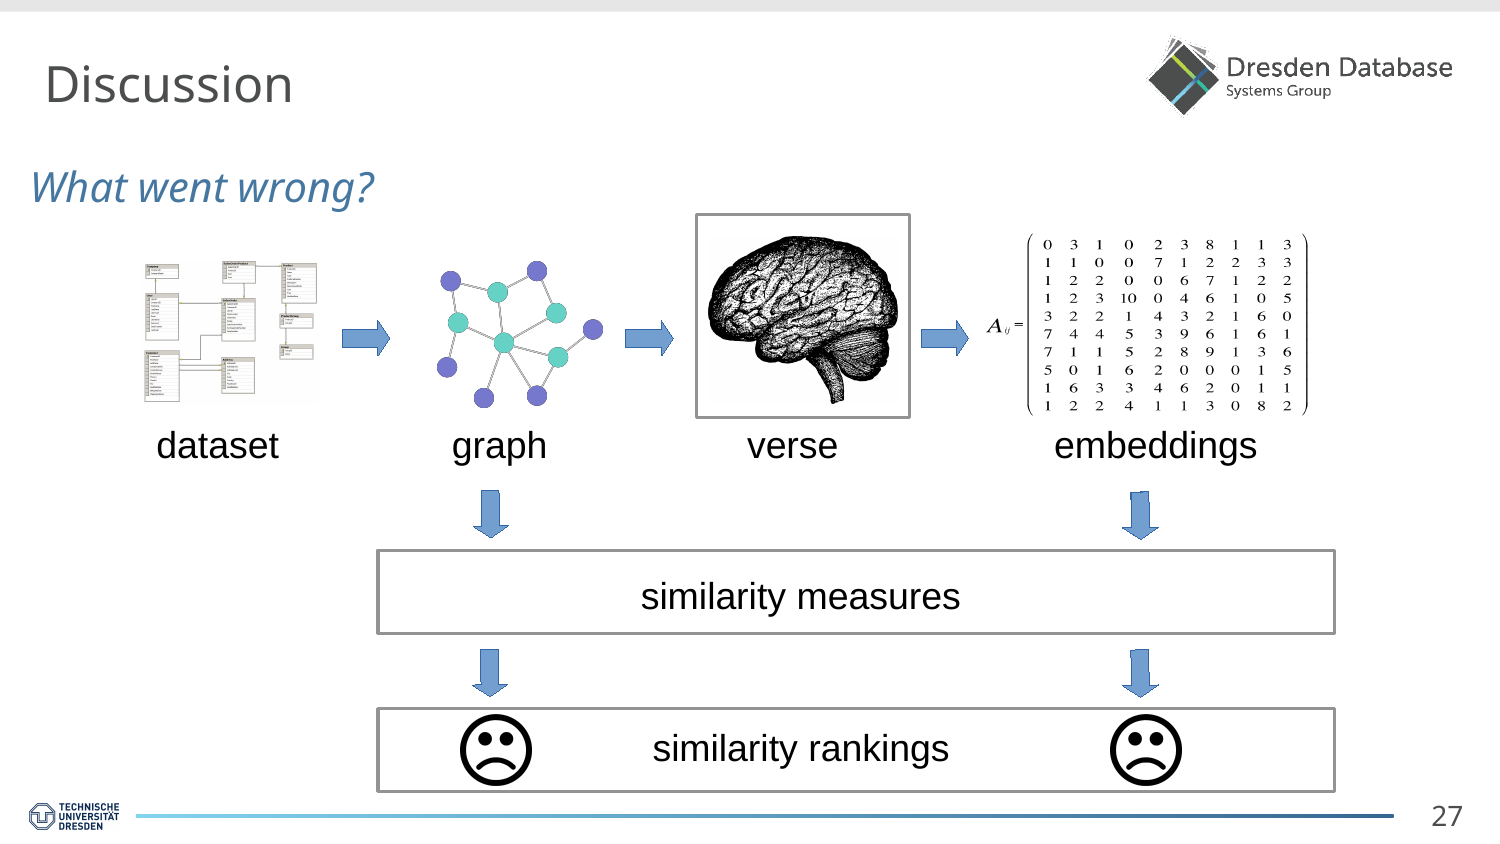

# Discussion
What went wrong?
dataset
graph
verse
embeddings
similarity measures
similarity rankings